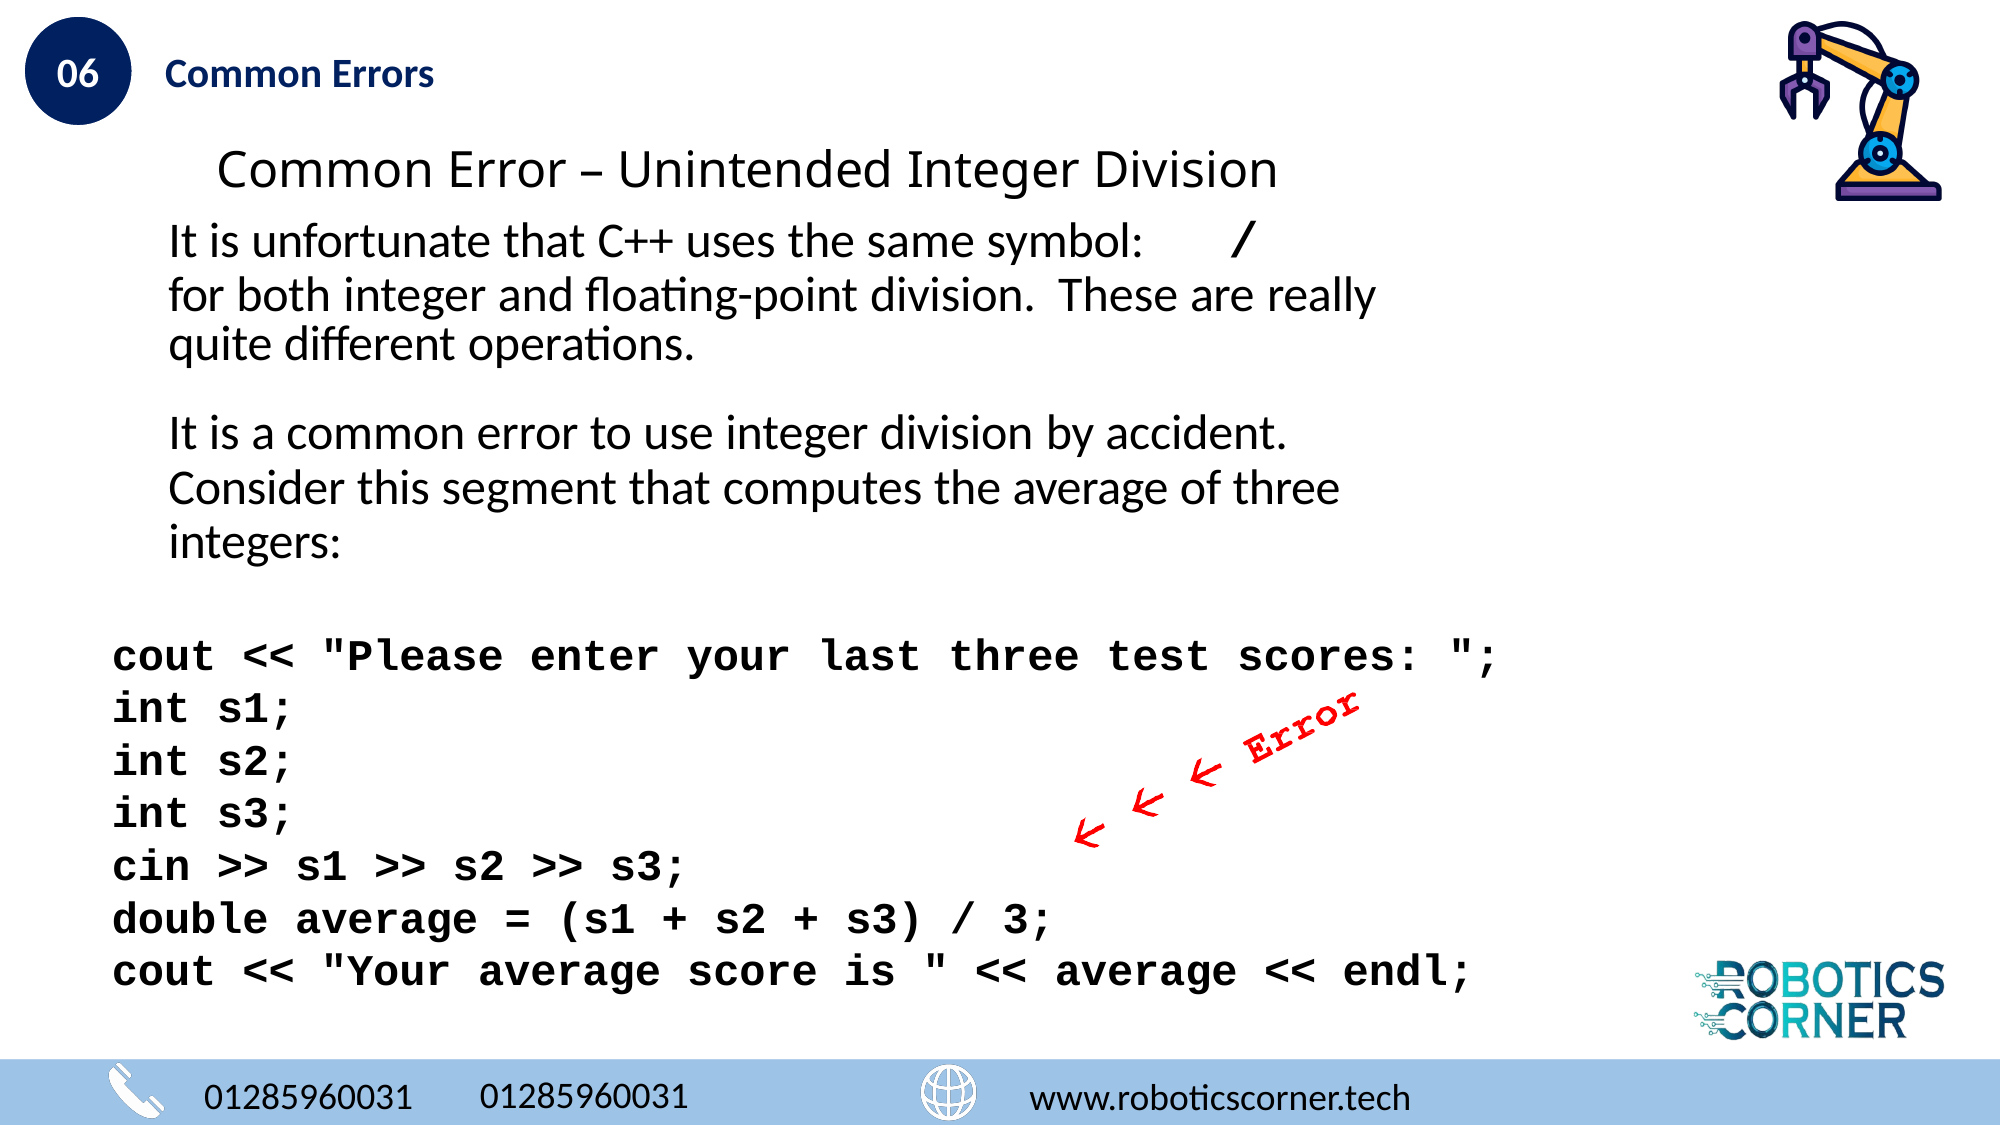

06
Common Errors
Common Error – Unintended Integer Division
It is unfortunate that C++ uses the same symbol:	/
for both integer and floating-point division. These are really quite different operations.
It is a common error to use integer division by accident.
Consider this segment that computes the average of three integers:
cout << "Please enter your last three test scores: ";
int s1;
int s2;
int s3;
cin >> s1 >> s2 >> s3;
double average = (s1 + s2 + s3) / 3;
cout << "Your average score is " << average << endl;
01285960031
01285960031
www.roboticscorner.tech